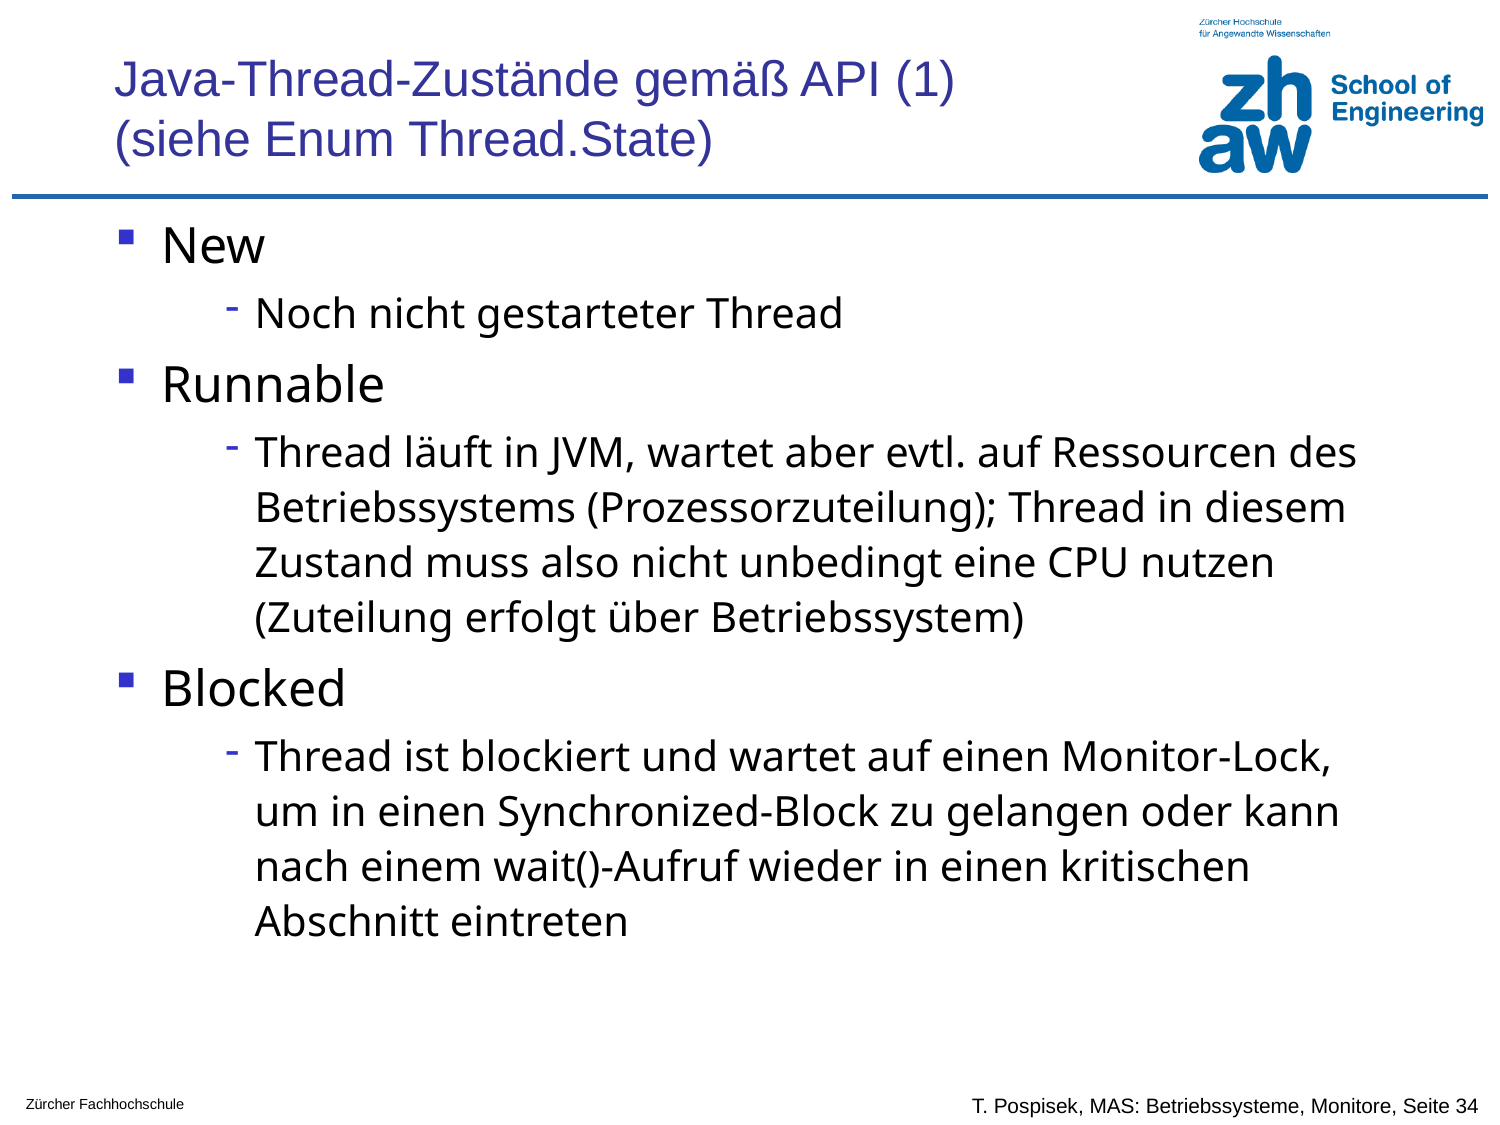

# Java-Thread-Zustände gemäß API (1) (siehe Enum Thread.State)
New
Noch nicht gestarteter Thread
Runnable
Thread läuft in JVM, wartet aber evtl. auf Ressourcen des Betriebssystems (Prozessorzuteilung); Thread in diesem Zustand muss also nicht unbedingt eine CPU nutzen (Zuteilung erfolgt über Betriebssystem)
Blocked
Thread ist blockiert und wartet auf einen Monitor-Lock, um in einen Synchronized-Block zu gelangen oder kann nach einem wait()-Aufruf wieder in einen kritischen Abschnitt eintreten